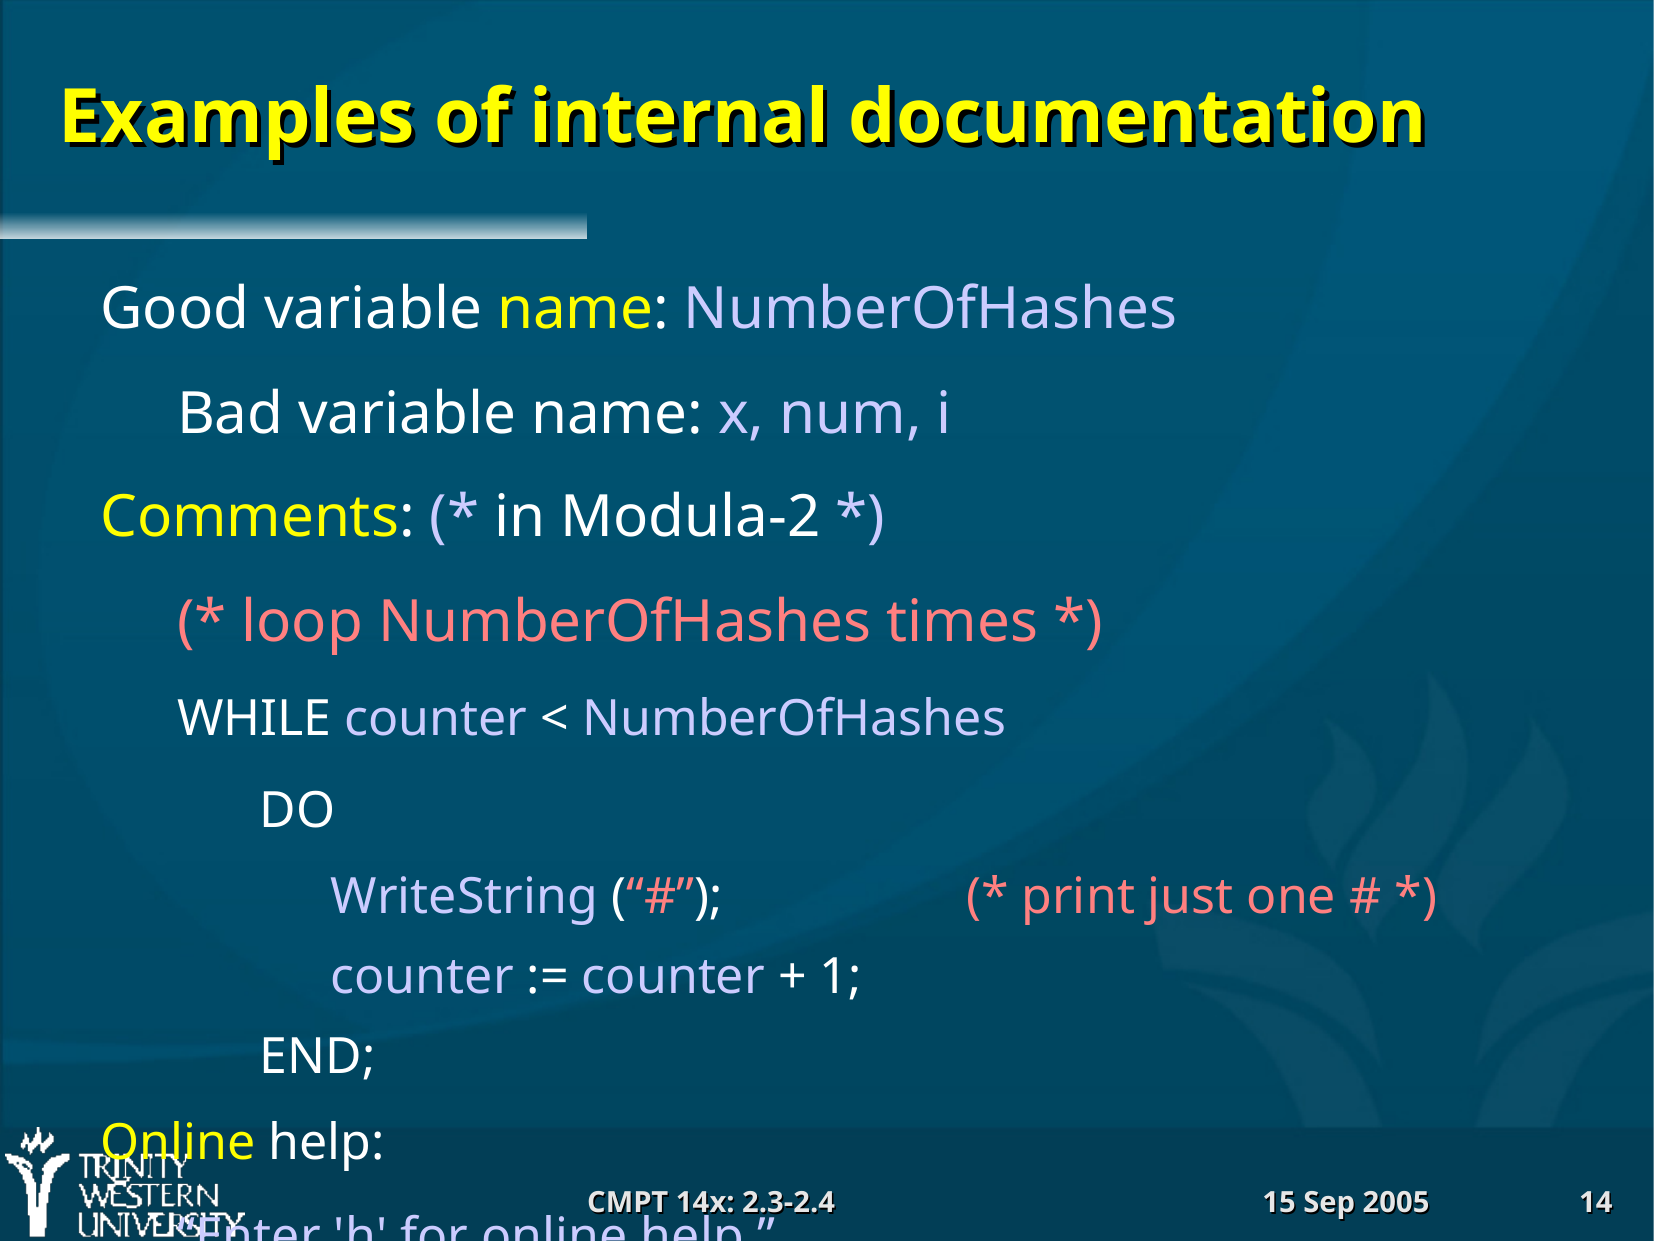

# Examples of internal documentation
Good variable name: NumberOfHashes
Bad variable name: x, num, i
Comments: (* in Modula-2 *)
(* loop NumberOfHashes times *)
WHILE counter < NumberOfHashes
DO
WriteString (“#”);				(* print just one # *)
counter := counter + 1;
END;
Online help:
“Enter 'h' for online help.”
CMPT 14x: 2.3-2.4
15 Sep 2005
14